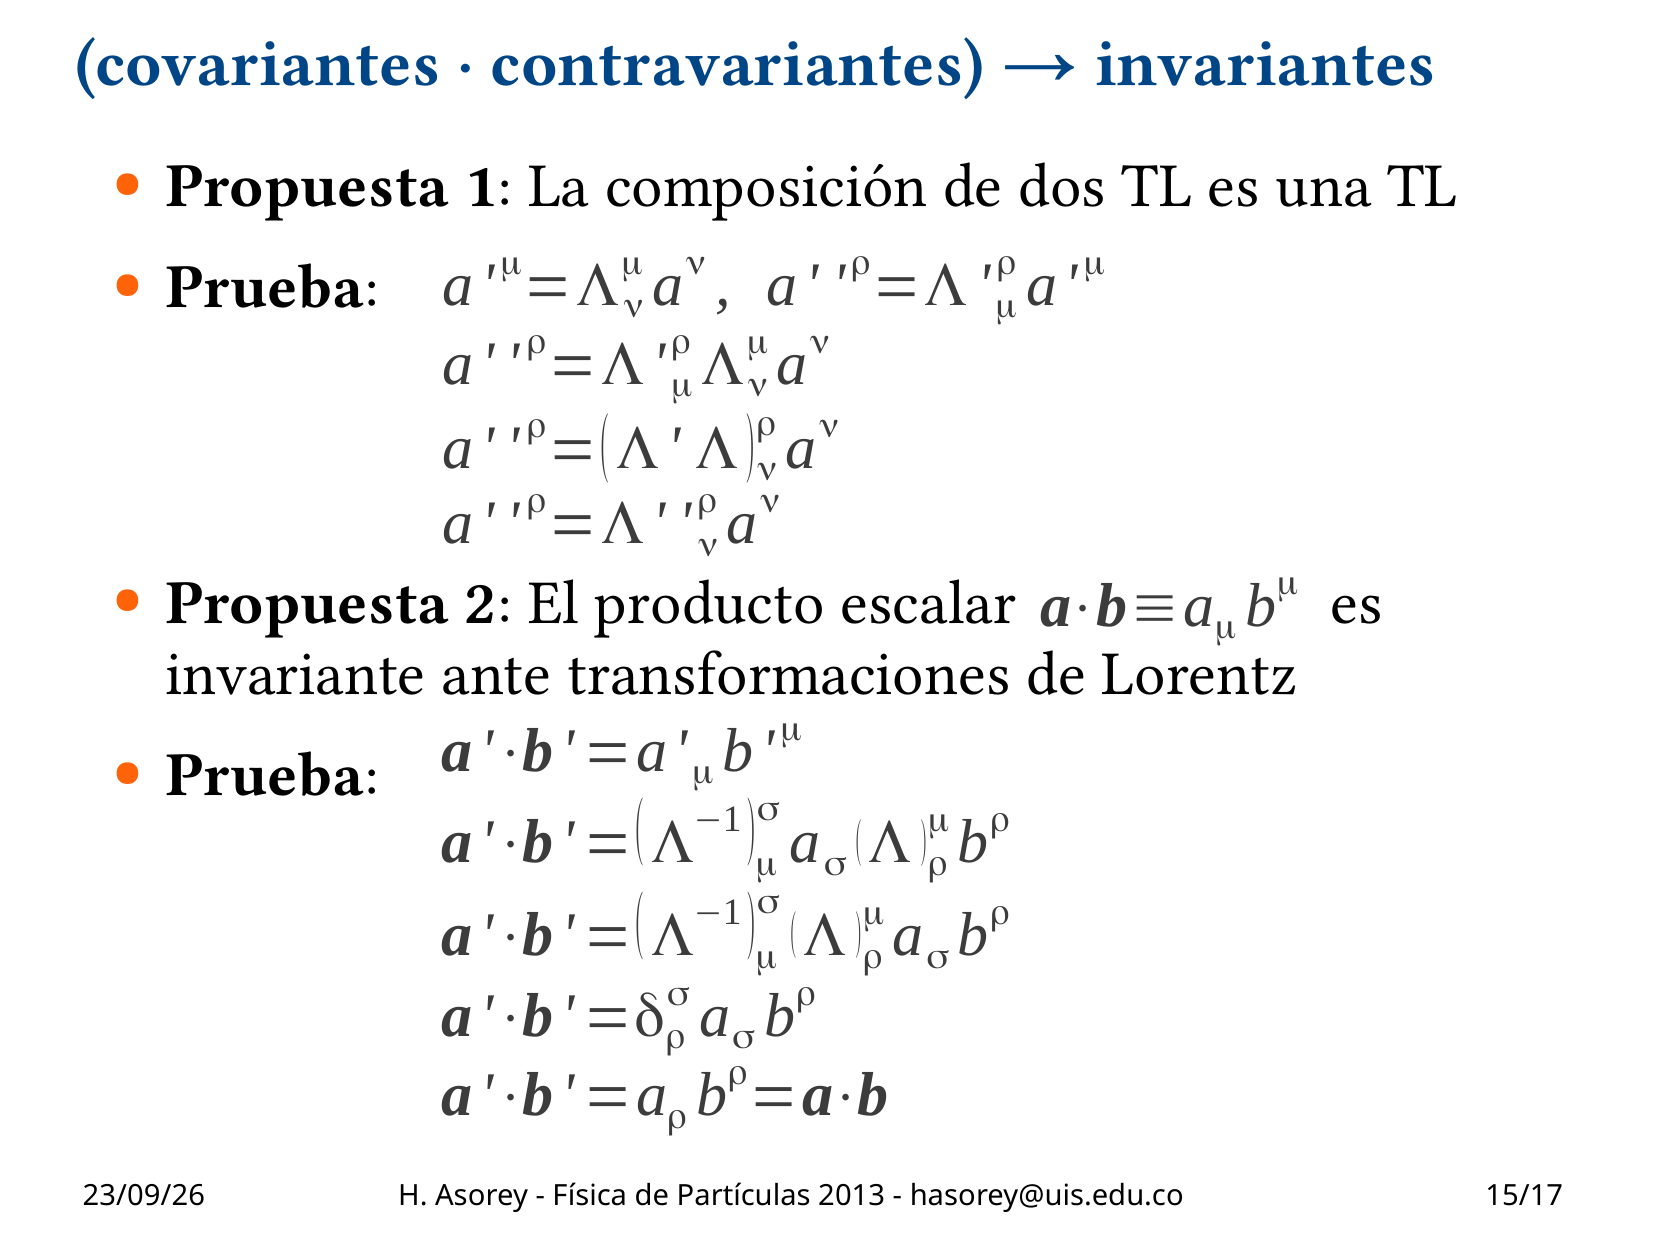

# (covariantes · contravariantes) → invariantes
Propuesta 1: La composición de dos TL es una TL
Prueba:
Propuesta 2: El producto escalar es invariante ante transformaciones de Lorentz
Prueba:
H. Asorey - Física de Partículas 2013 - hasorey@uis.edu.co
15